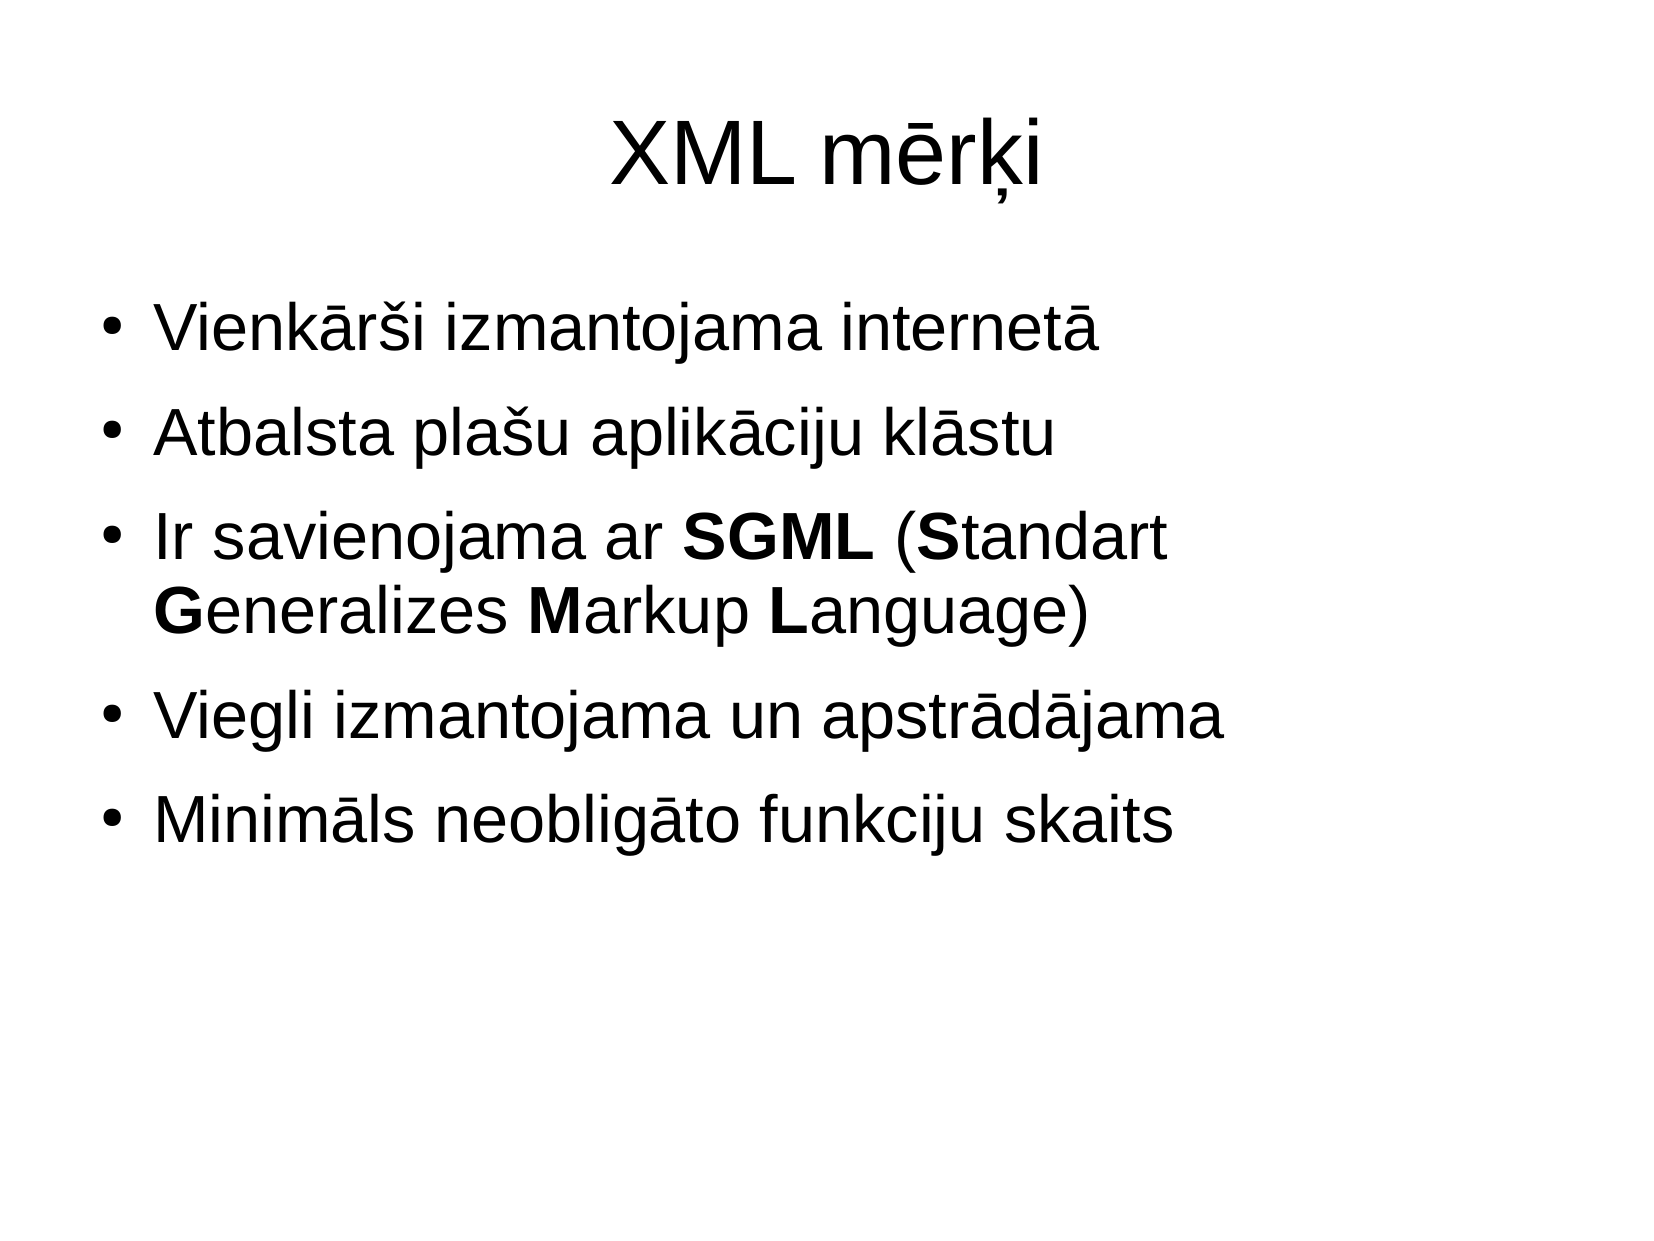

# XML mērķi
Vienkārši izmantojama internetā
Atbalsta plašu aplikāciju klāstu
Ir savienojama ar SGML (Standart Generalizes Markup Language)
Viegli izmantojama un apstrādājama
Minimāls neobligāto funkciju skaits